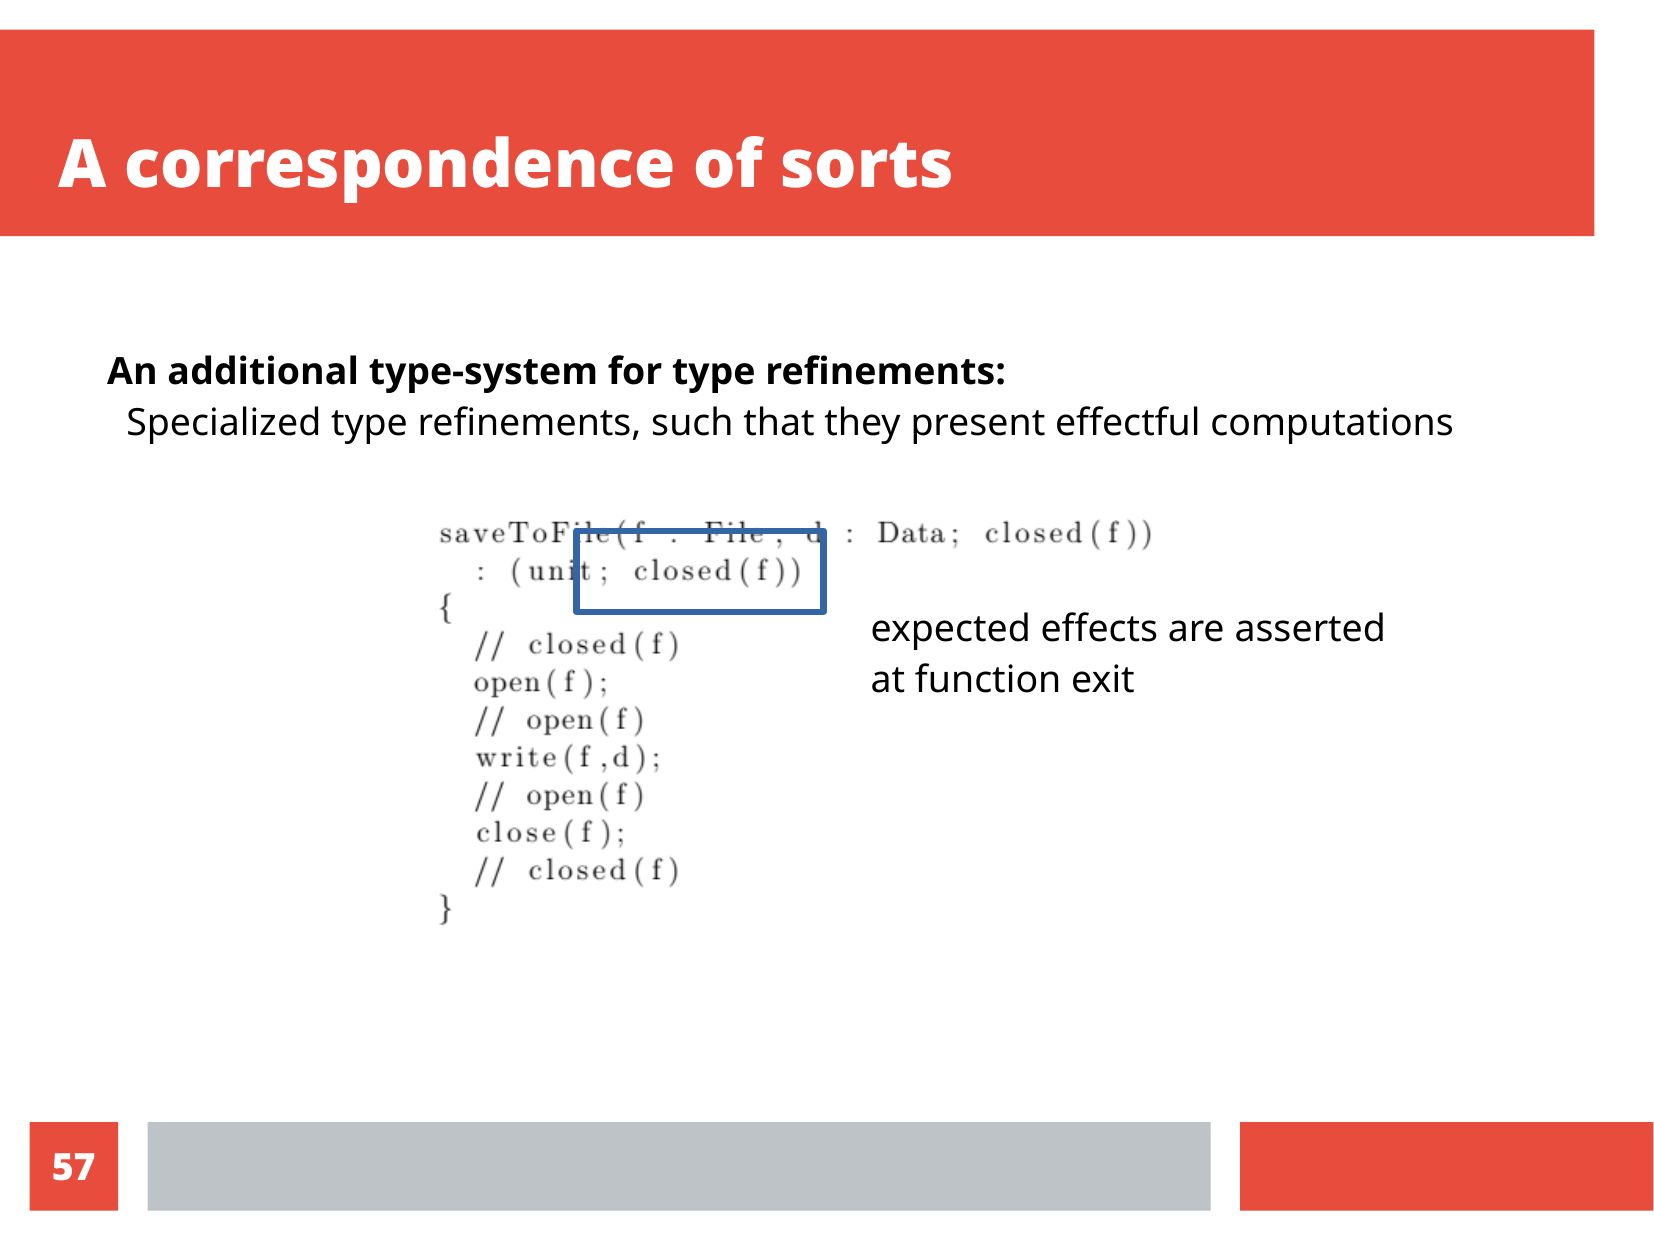

# A correspondence of sorts
An additional type-system for type refinements:
 Specialized type refinements, such that they present effectful computations
expected effects are asserted
at function exit
57